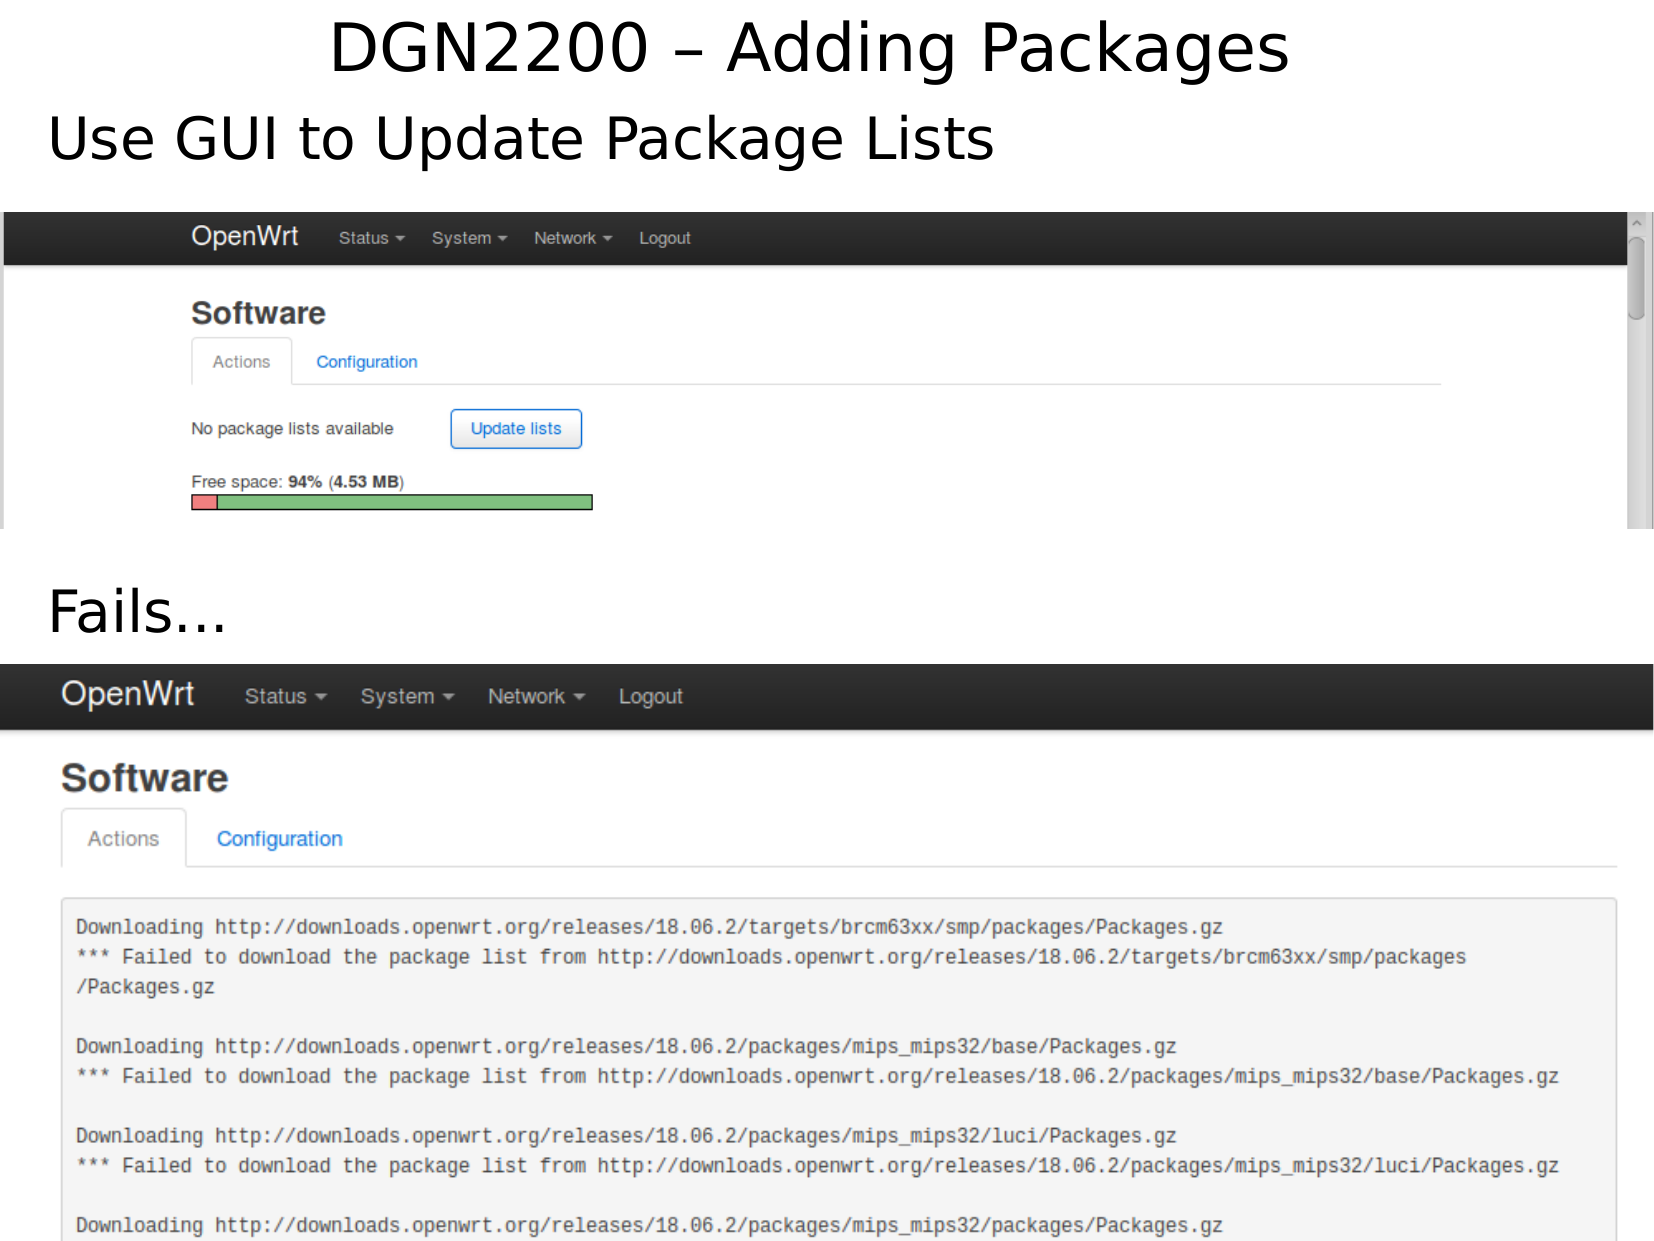

# DGN2200 – Adding Packages
Use GUI to Update Package Lists
Fails...